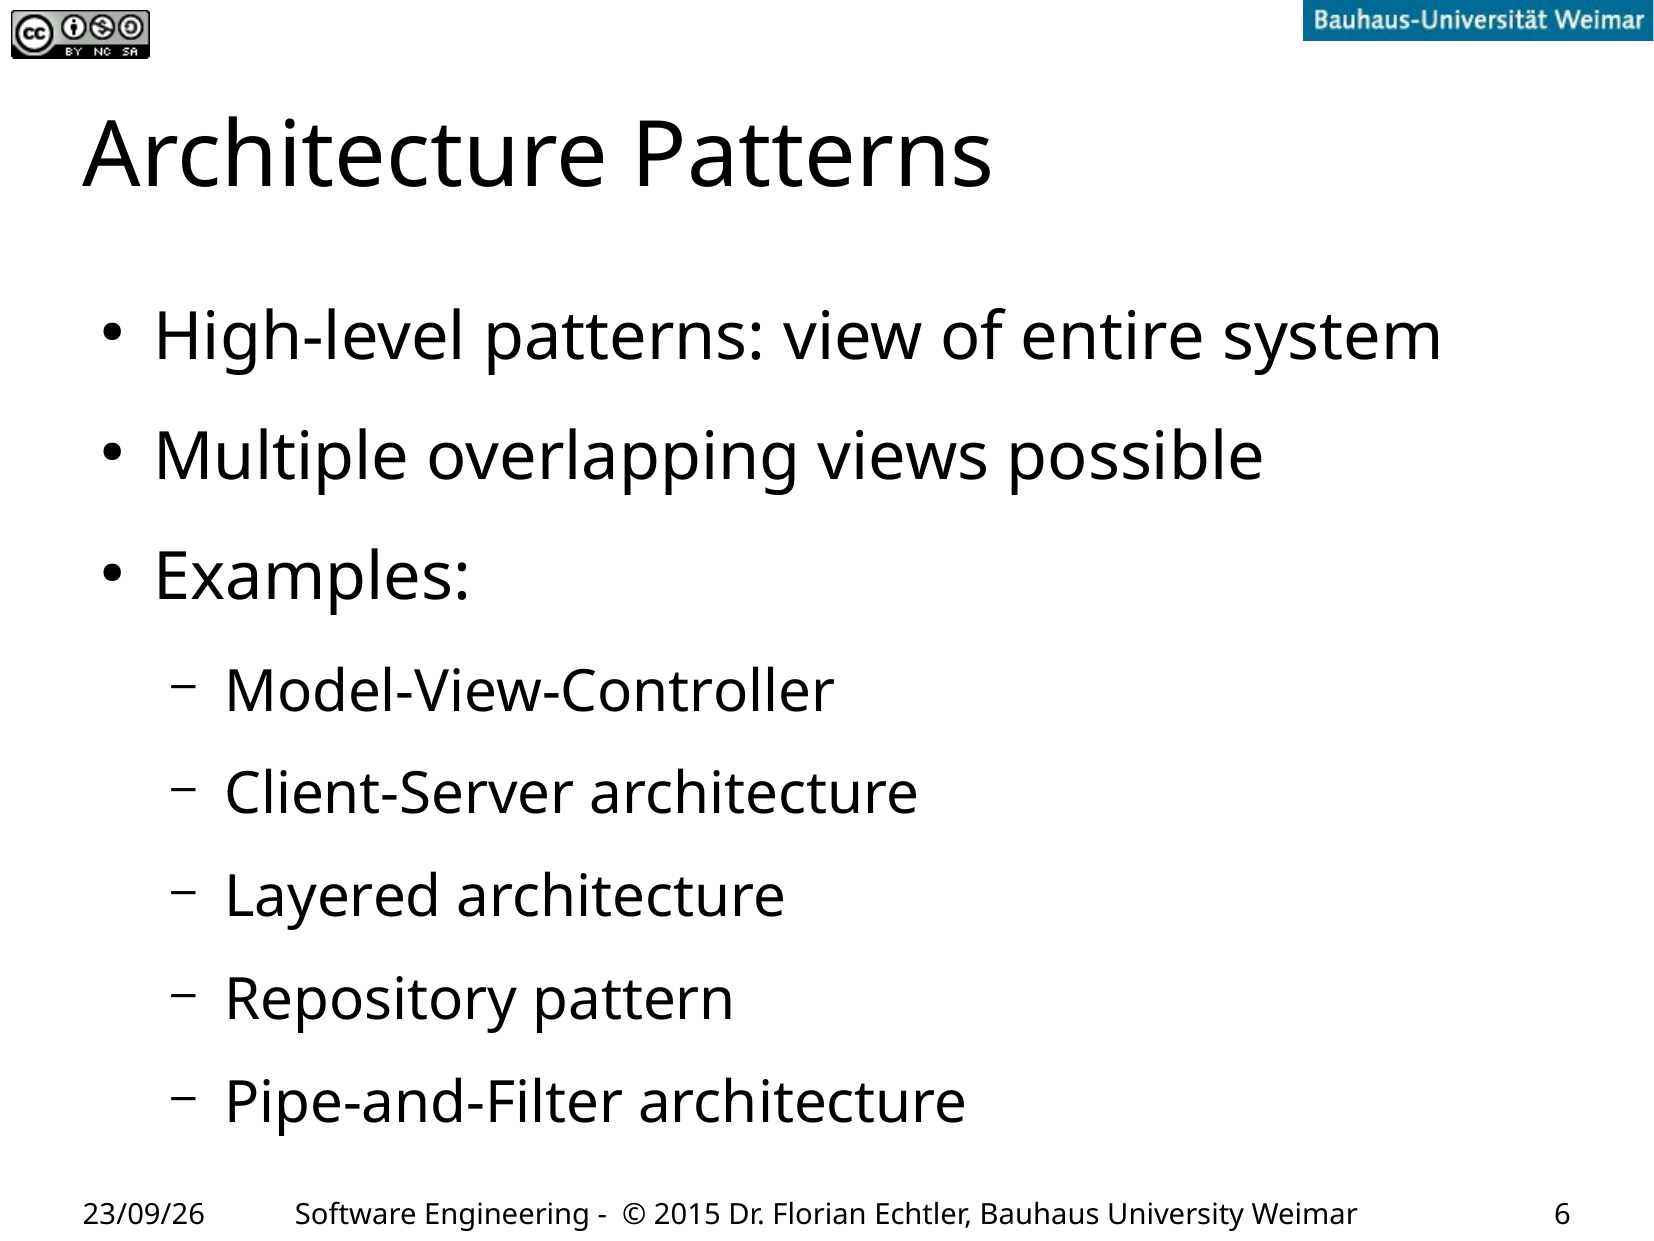

# Architecture Patterns
High-level patterns: view of entire system
Multiple overlapping views possible
Examples:
Model-View-Controller
Client-Server architecture
Layered architecture
Repository pattern
Pipe-and-Filter architecture
Software Engineering - © 2015 Dr. Florian Echtler, Bauhaus University Weimar
6